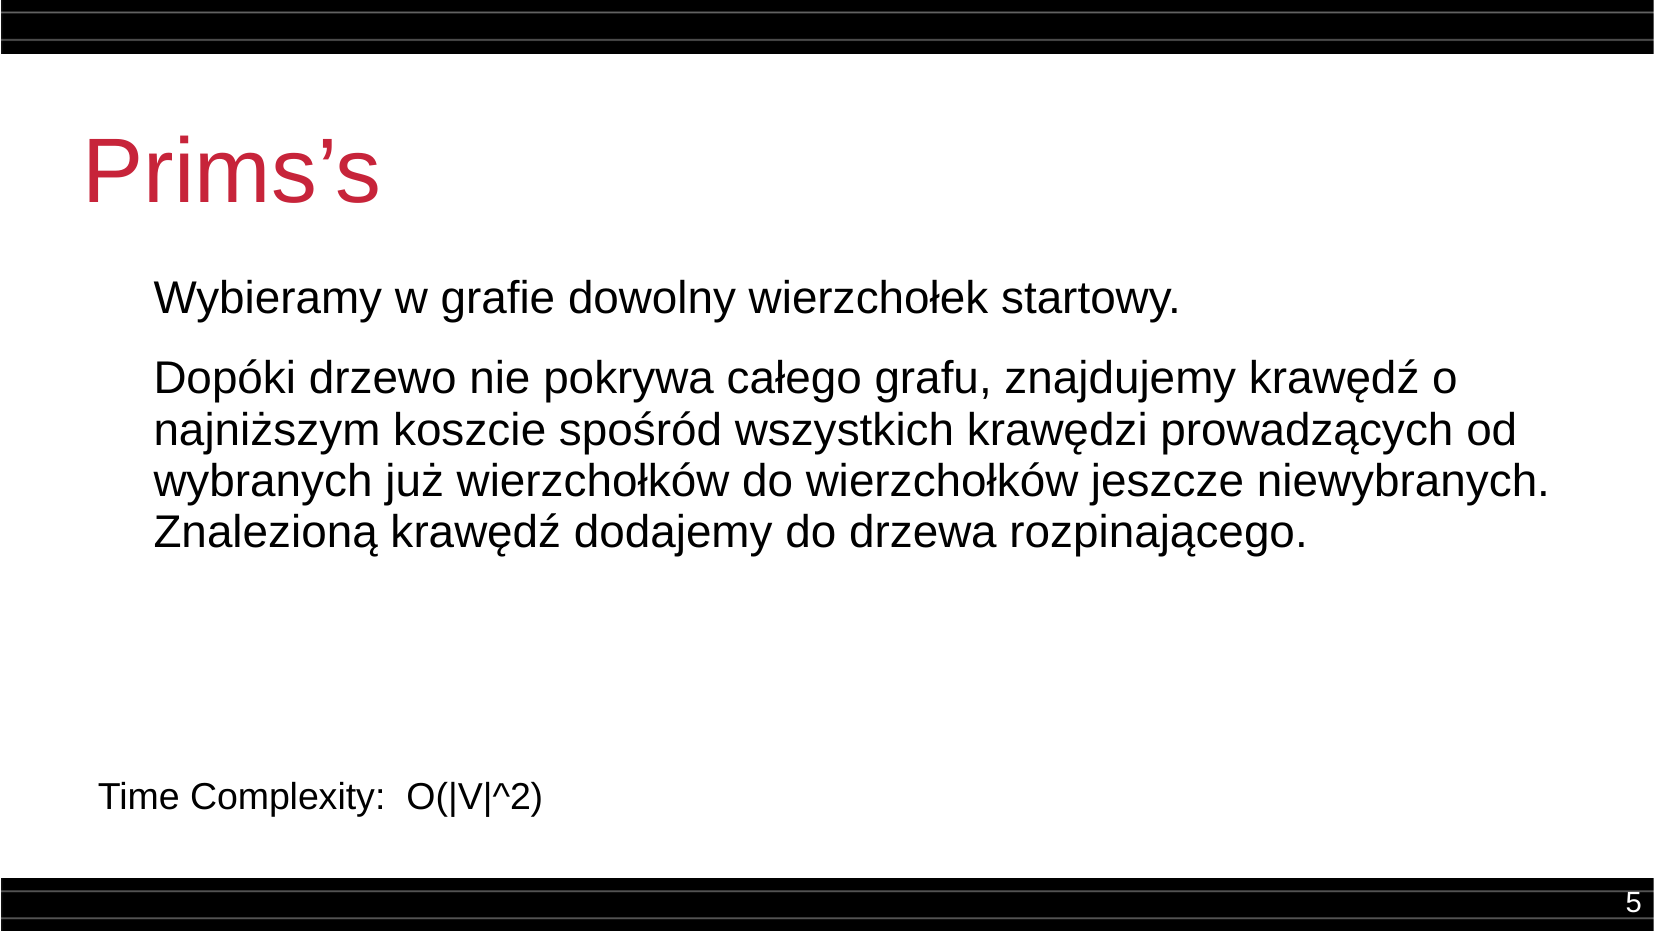

# Prims’s
Wybieramy w grafie dowolny wierzchołek startowy.
Dopóki drzewo nie pokrywa całego grafu, znajdujemy krawędź o najniższym koszcie spośród wszystkich krawędzi prowadzących od wybranych już wierzchołków do wierzchołków jeszcze niewybranych. Znalezioną krawędź dodajemy do drzewa rozpinającego.
Time Complexity: O(|V|^2)